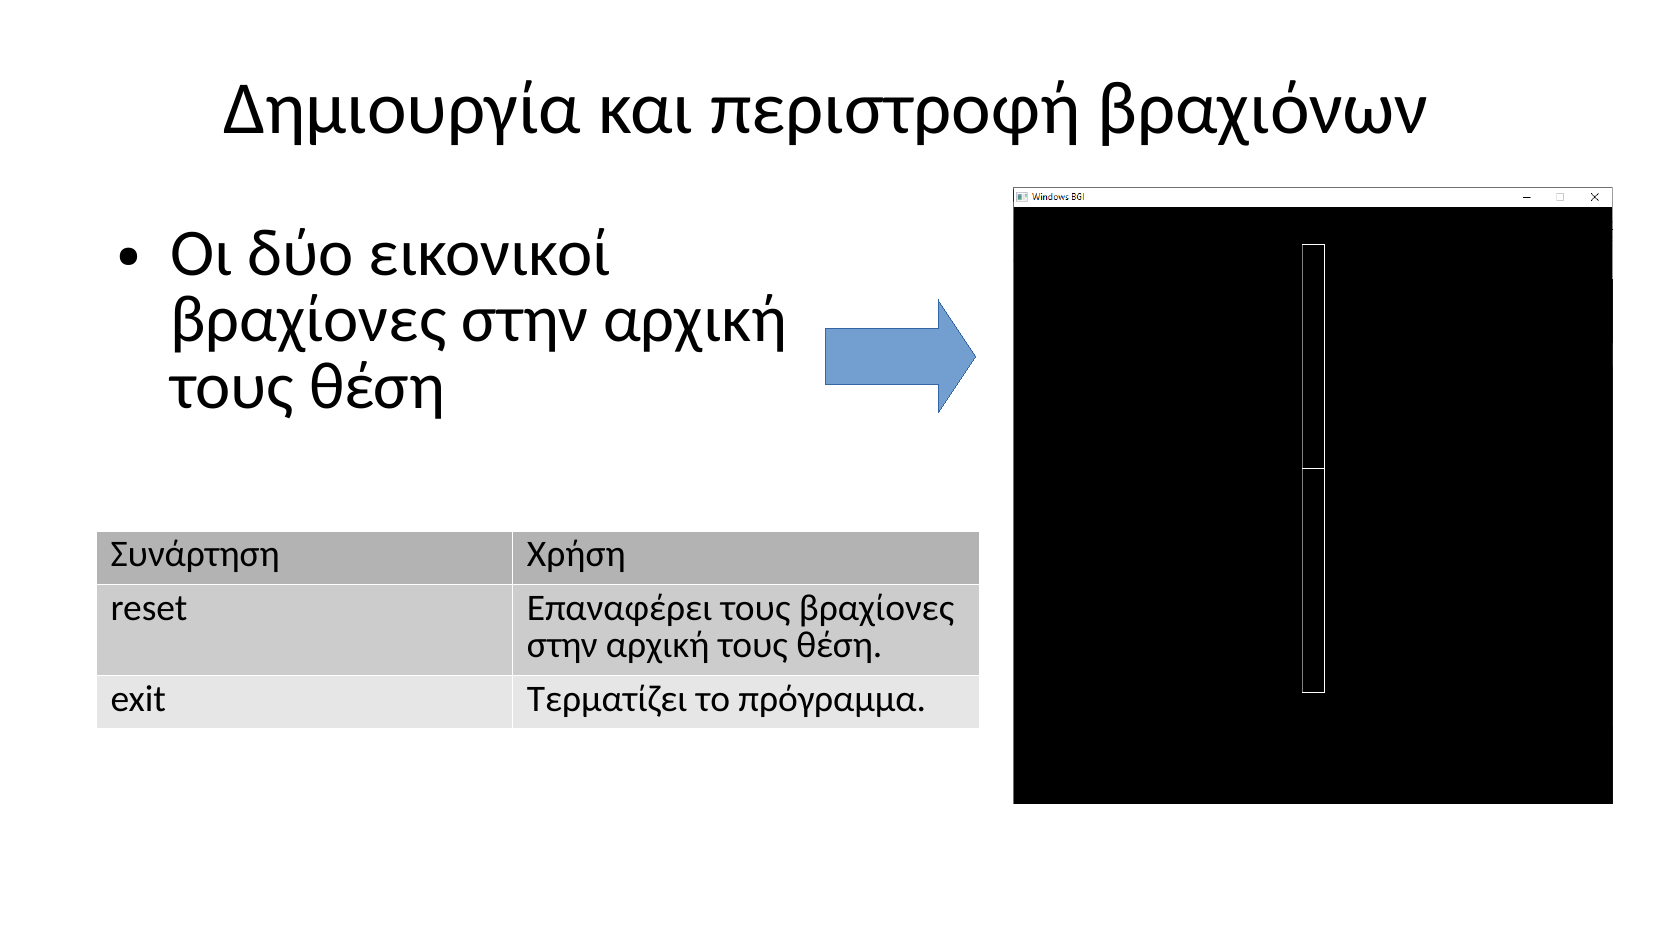

# Δημιουργία και περιστροφή βραχιόνων
Οι δύο εικονικοί βραχίονες στην αρχική τους θέση
| Συνάρτηση | Χρήση |
| --- | --- |
| reset | Eπαναφέρει τους βραχίονες στην αρχική τους θέση. |
| exit | Τερματίζει το πρόγραμμα. |